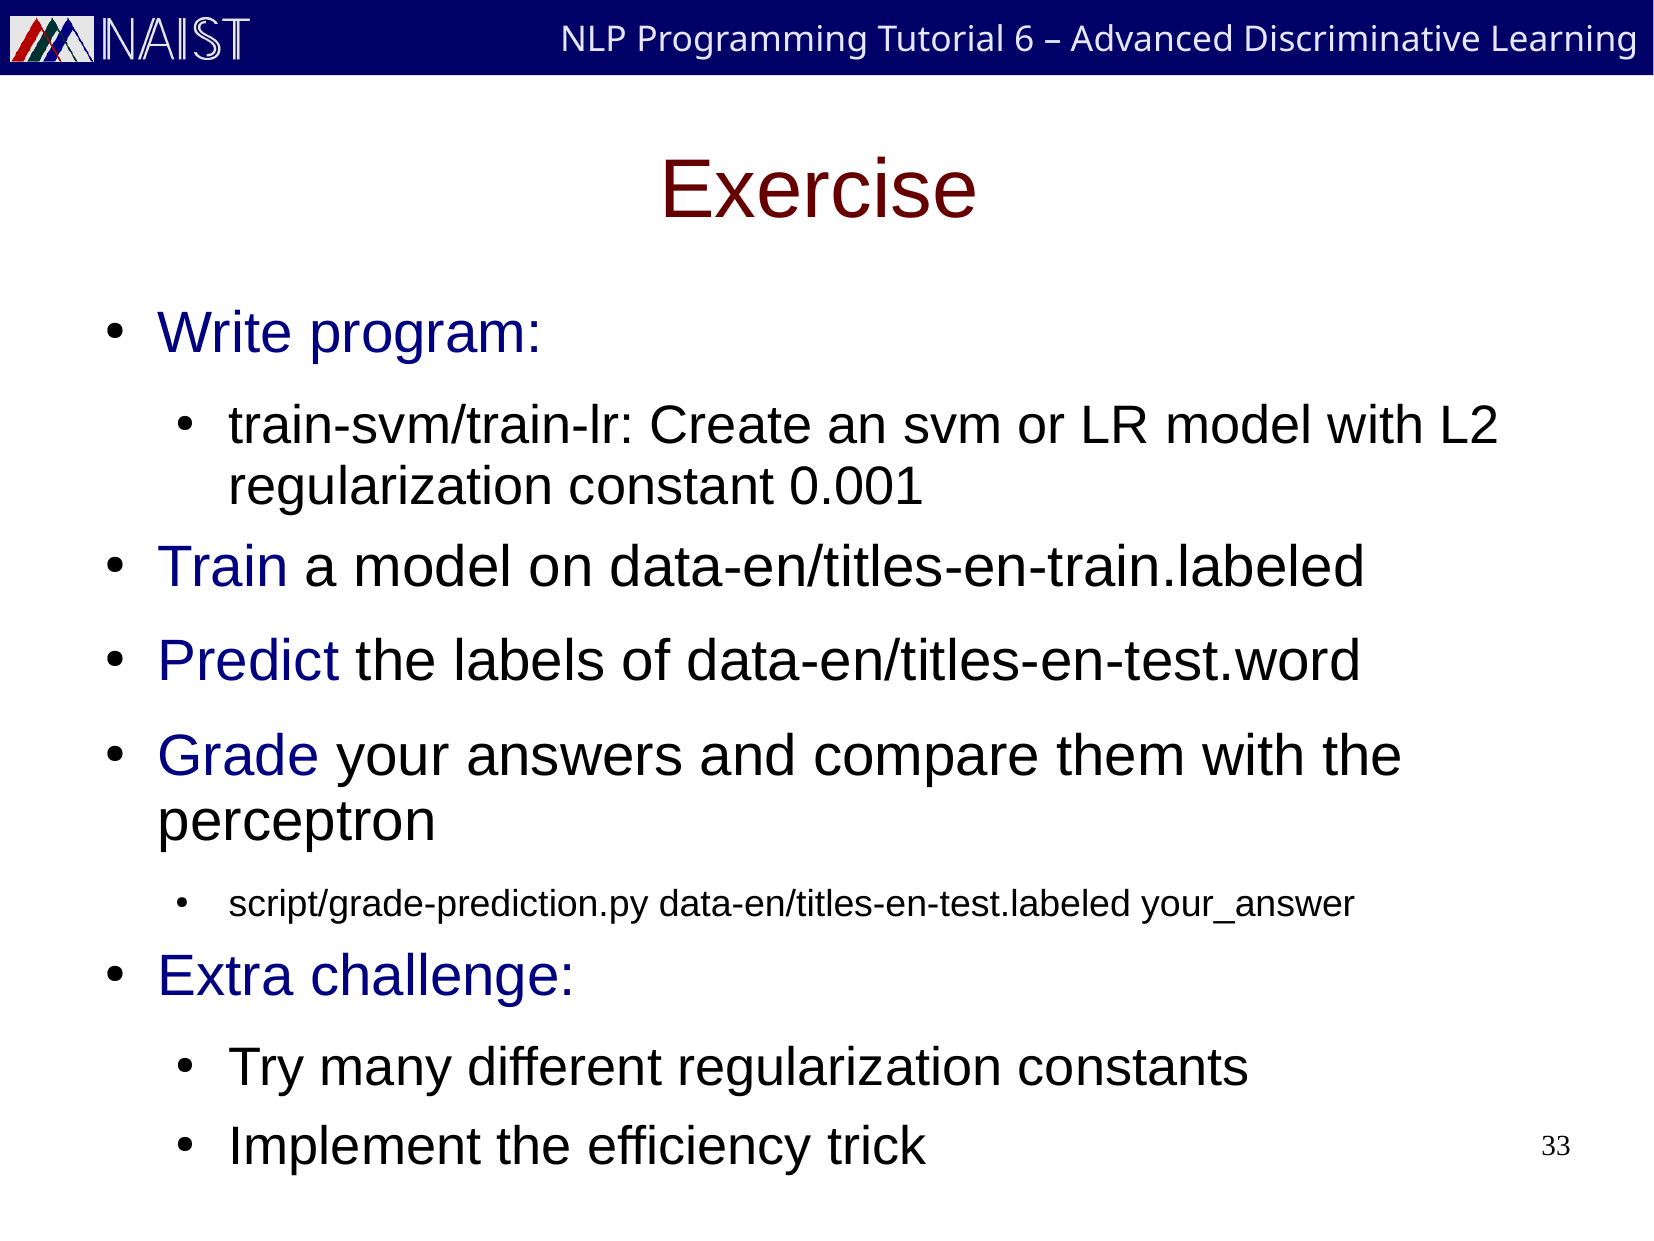

# Exercise
Write program:
train-svm/train-lr: Create an svm or LR model with L2 regularization constant 0.001
Train a model on data-en/titles-en-train.labeled
Predict the labels of data-en/titles-en-test.word
Grade your answers and compare them with the perceptron
script/grade-prediction.py data-en/titles-en-test.labeled your_answer
Extra challenge:
Try many different regularization constants
Implement the efficiency trick
33